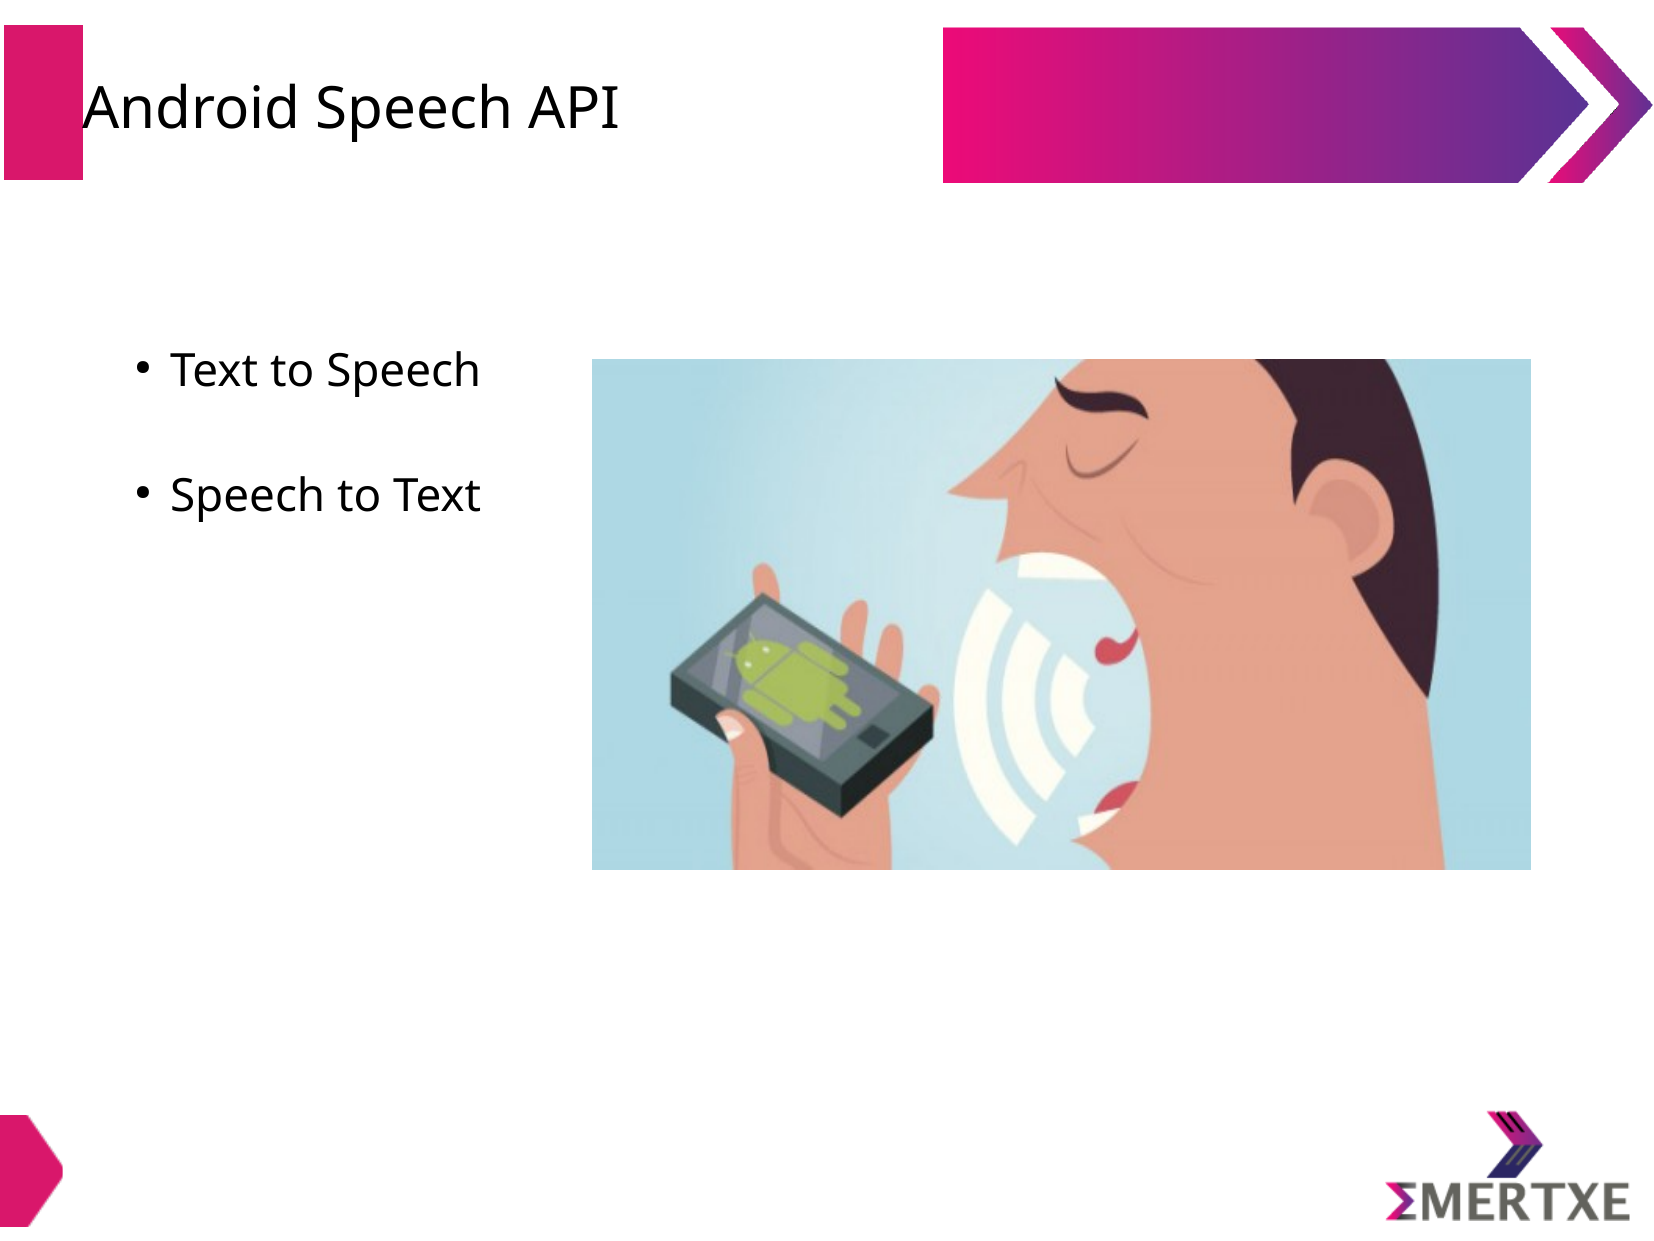

# Android Speech API
Text to Speech
Speech to Text